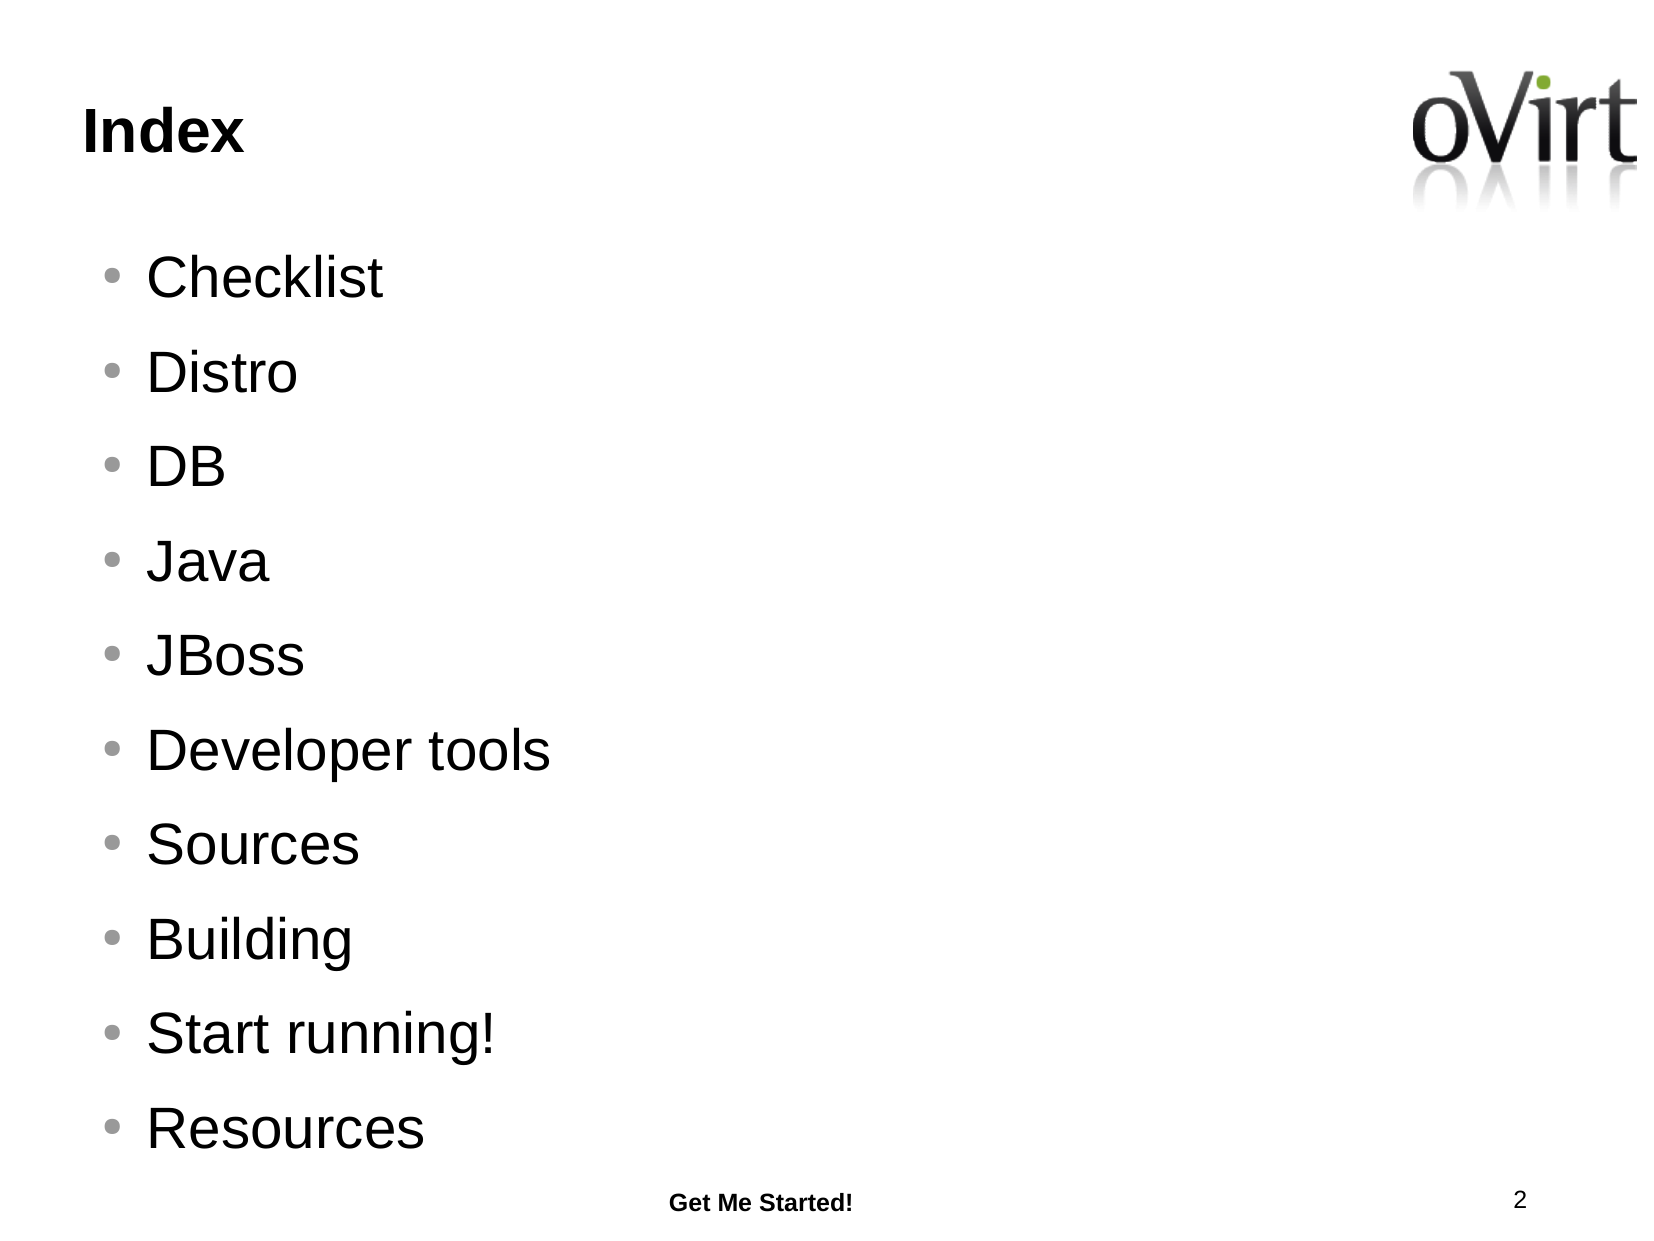

# Index
Checklist
Distro
DB
Java
JBoss
Developer tools
Sources
Building
Start running!
Resources